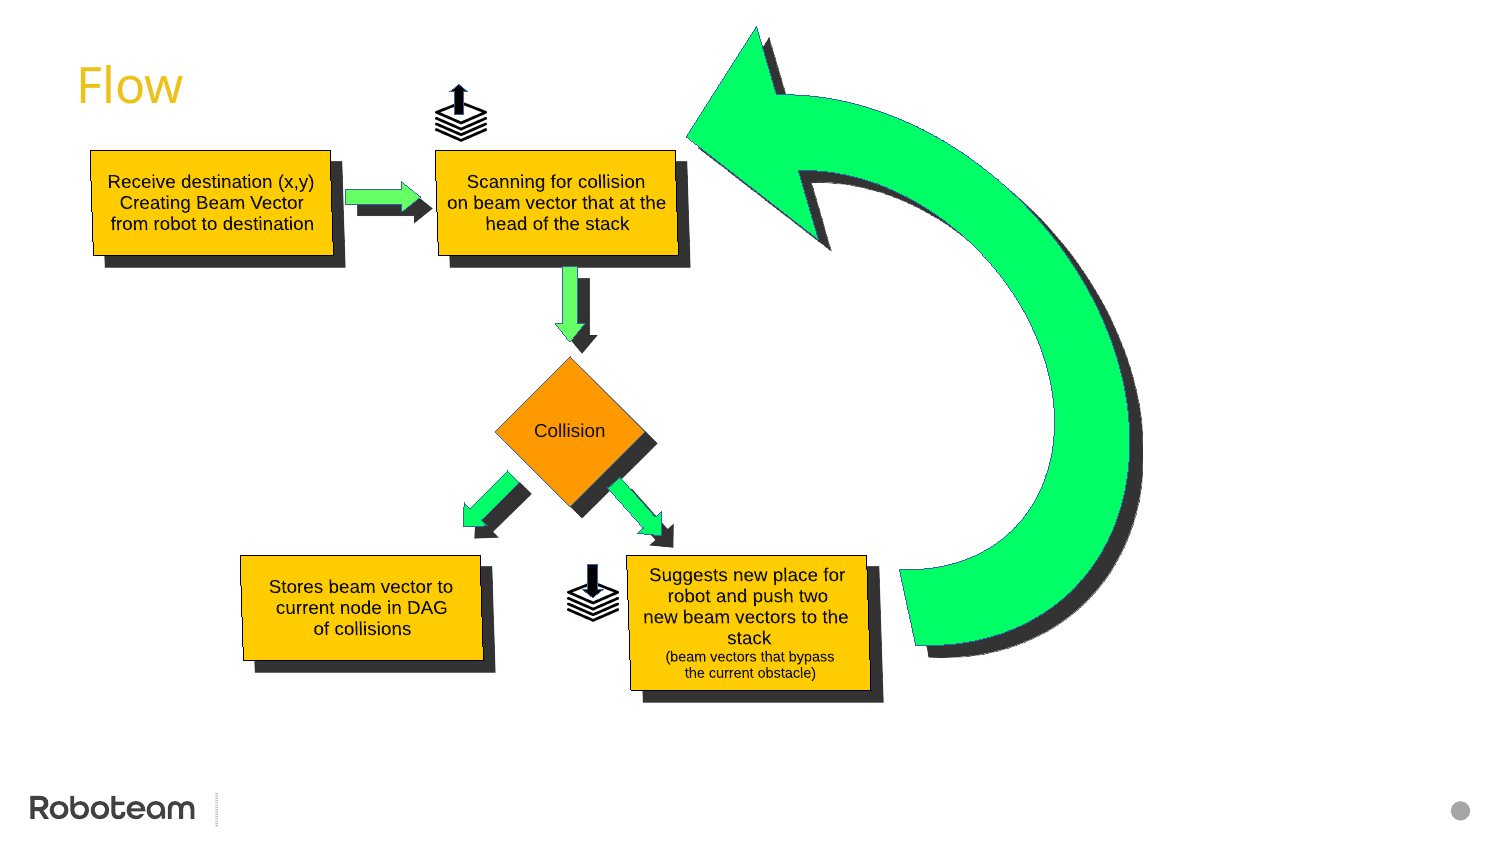

# Flow
Receive destination (x,y)
Creating Beam Vector
from robot to destination
Scanning for collision
on beam vector that at the
head of the stack
Collision
Stores beam vector to
current node in DAG
of collisions
Suggests new place for
robot and push two
new beam vectors to the
stack
(beam vectors that bypass
the current obstacle)